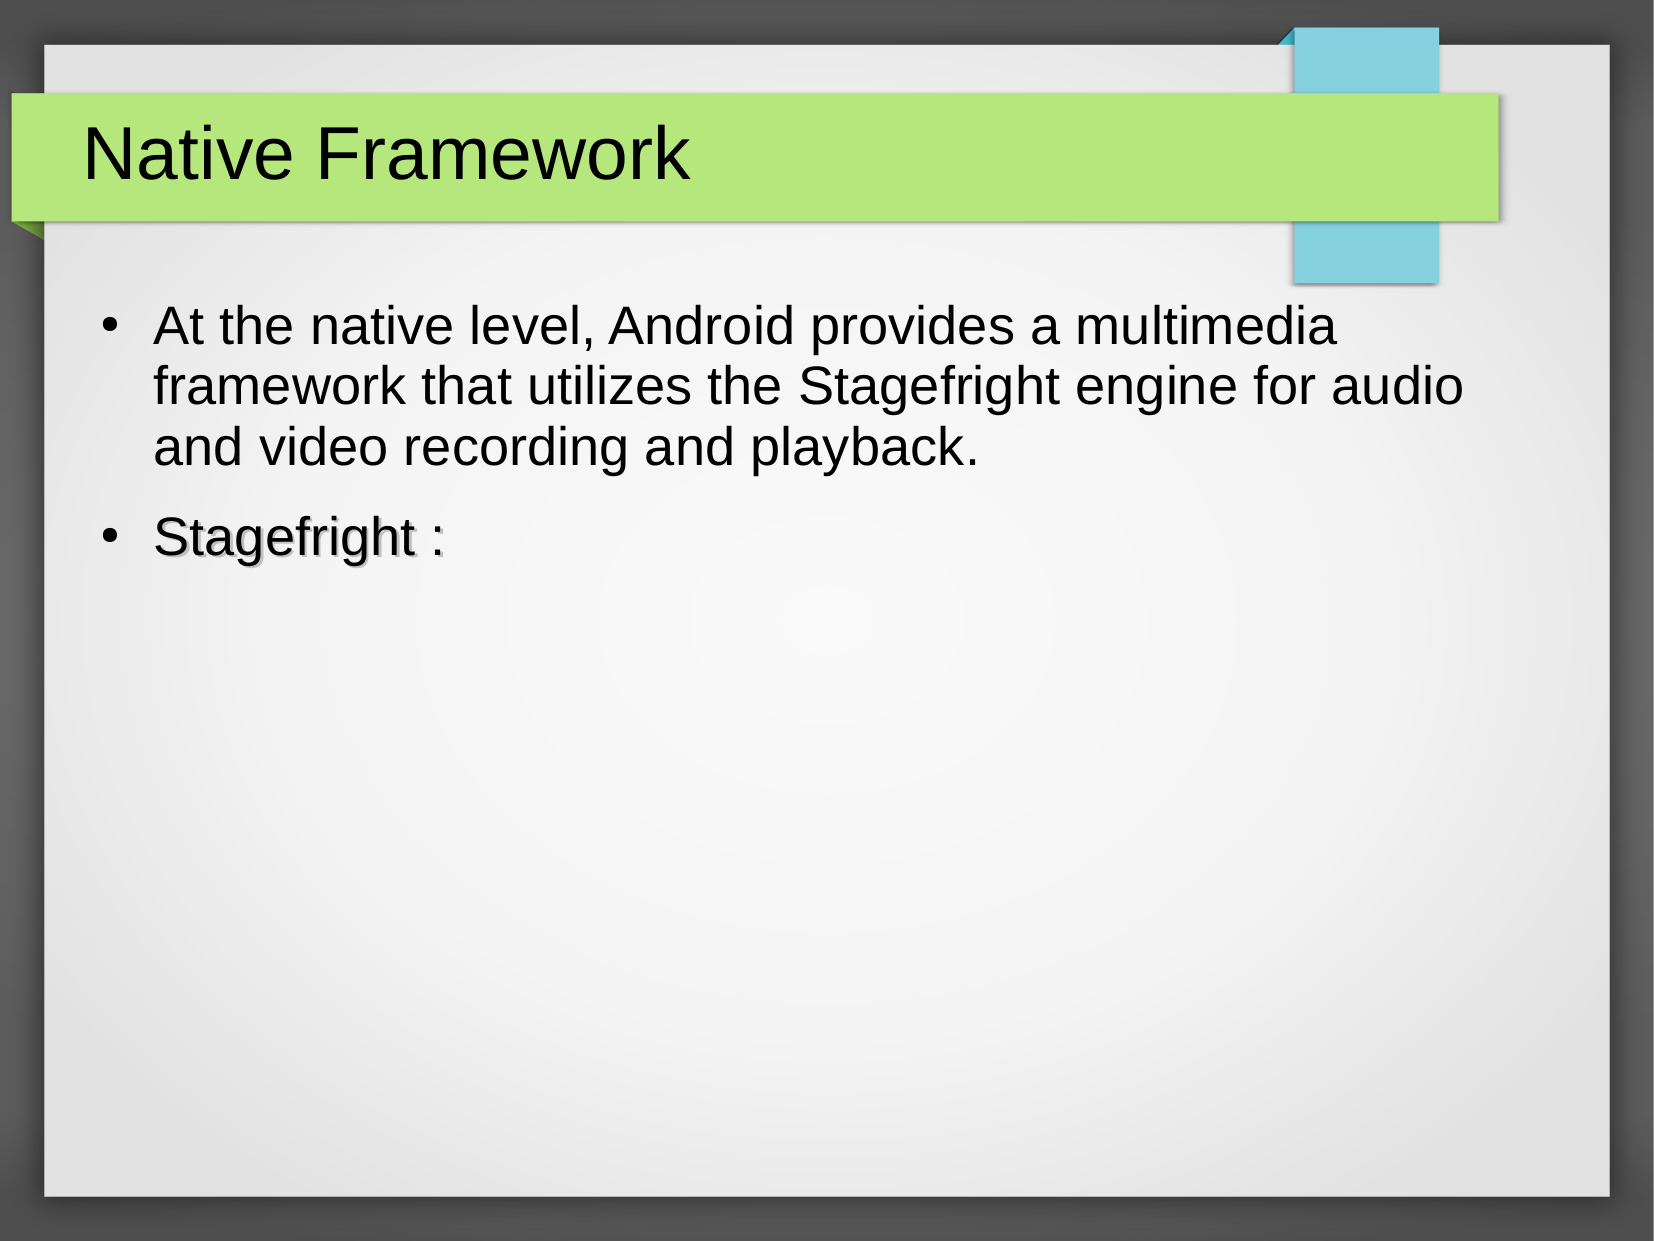

# Native Framework
At the native level, Android provides a multimedia framework that utilizes the Stagefright engine for audio and video recording and playback.
Stagefright :